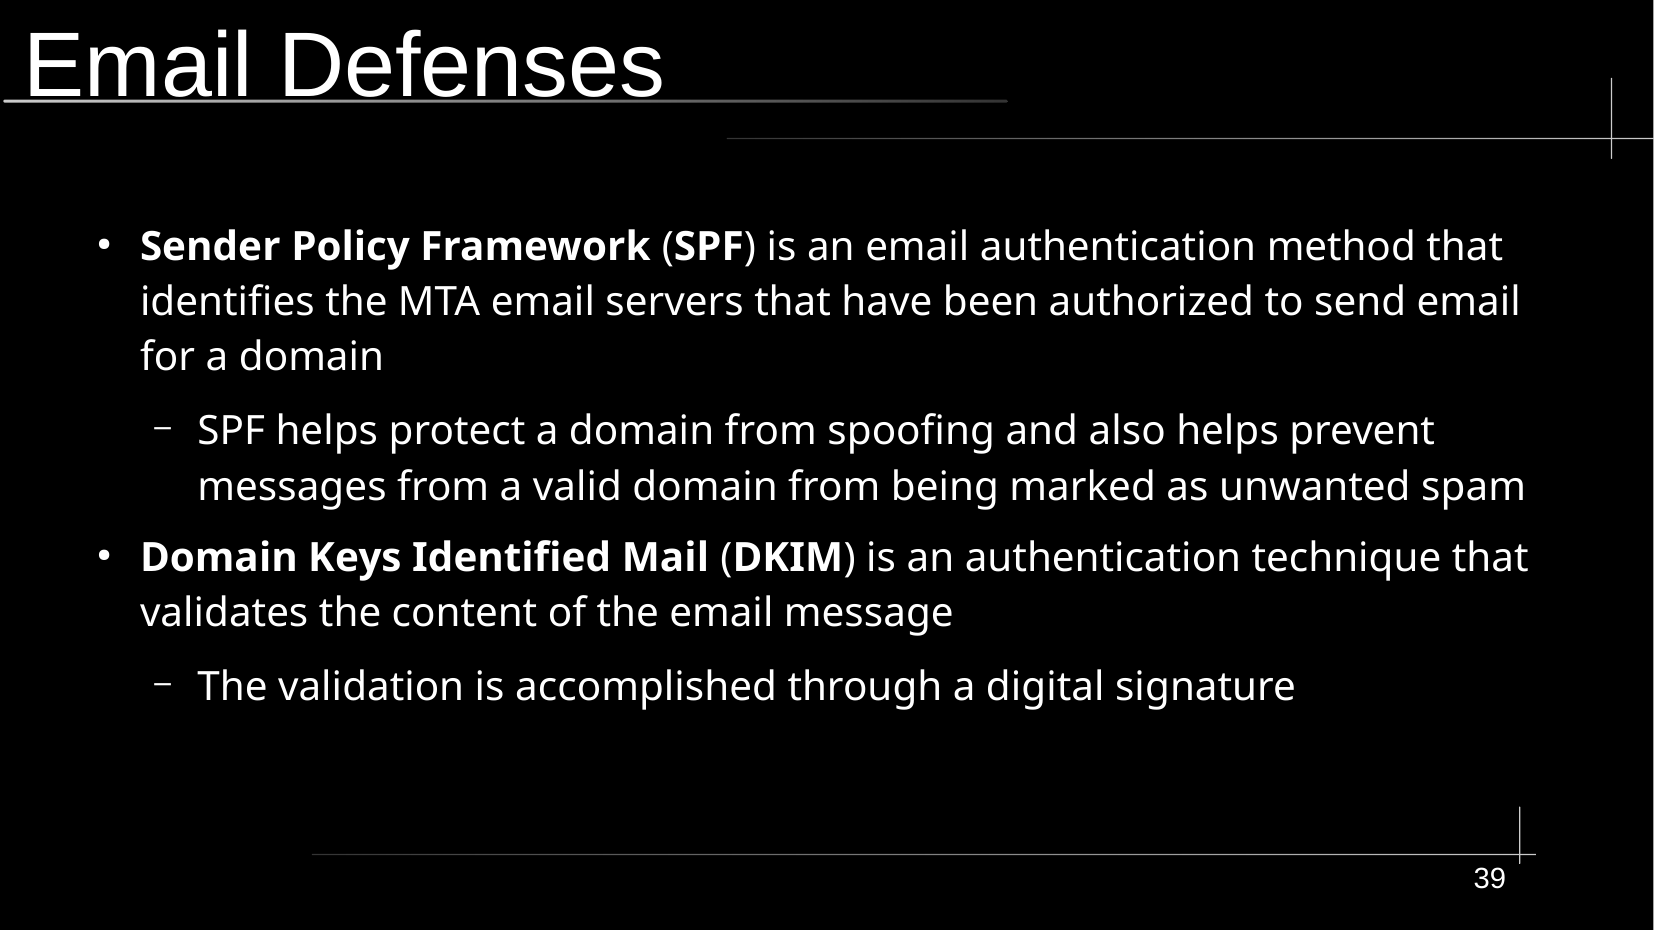

# Email Defenses
Sender Policy Framework (SPF) is an email authentication method that identifies the MTA email servers that have been authorized to send email for a domain
SPF helps protect a domain from spoofing and also helps prevent messages from a valid domain from being marked as unwanted spam
Domain Keys Identified Mail (DKIM) is an authentication technique that validates the content of the email message
The validation is accomplished through a digital signature
39